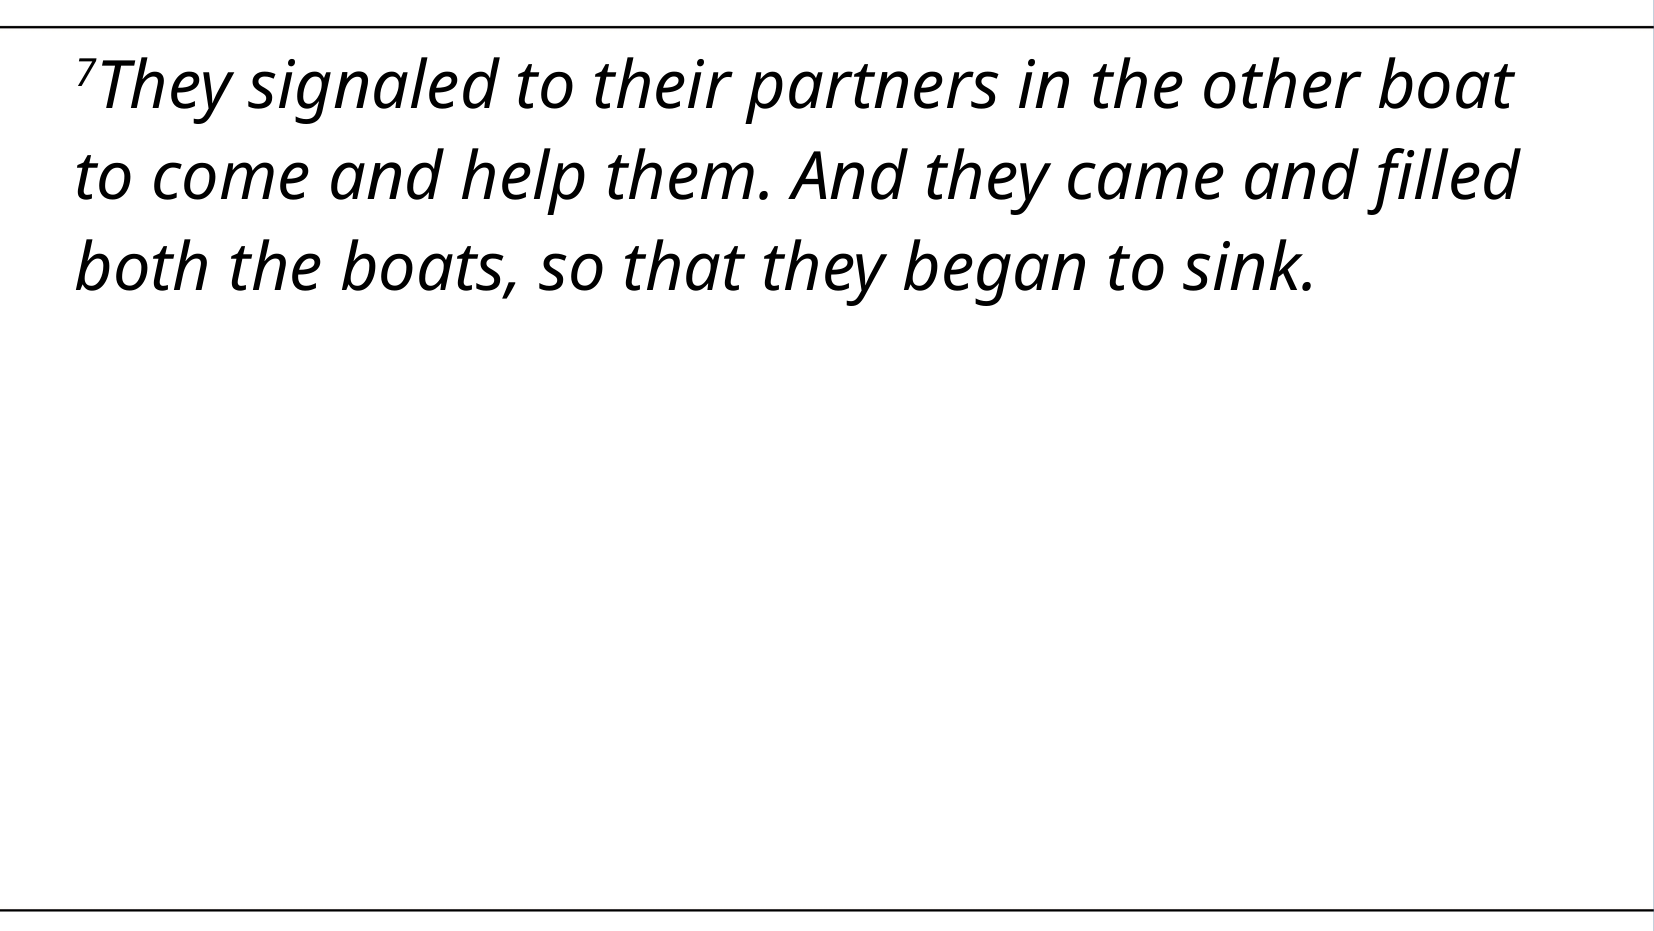

7They signaled to their partners in the other boat to come and help them. And they came and filled both the boats, so that they began to sink.